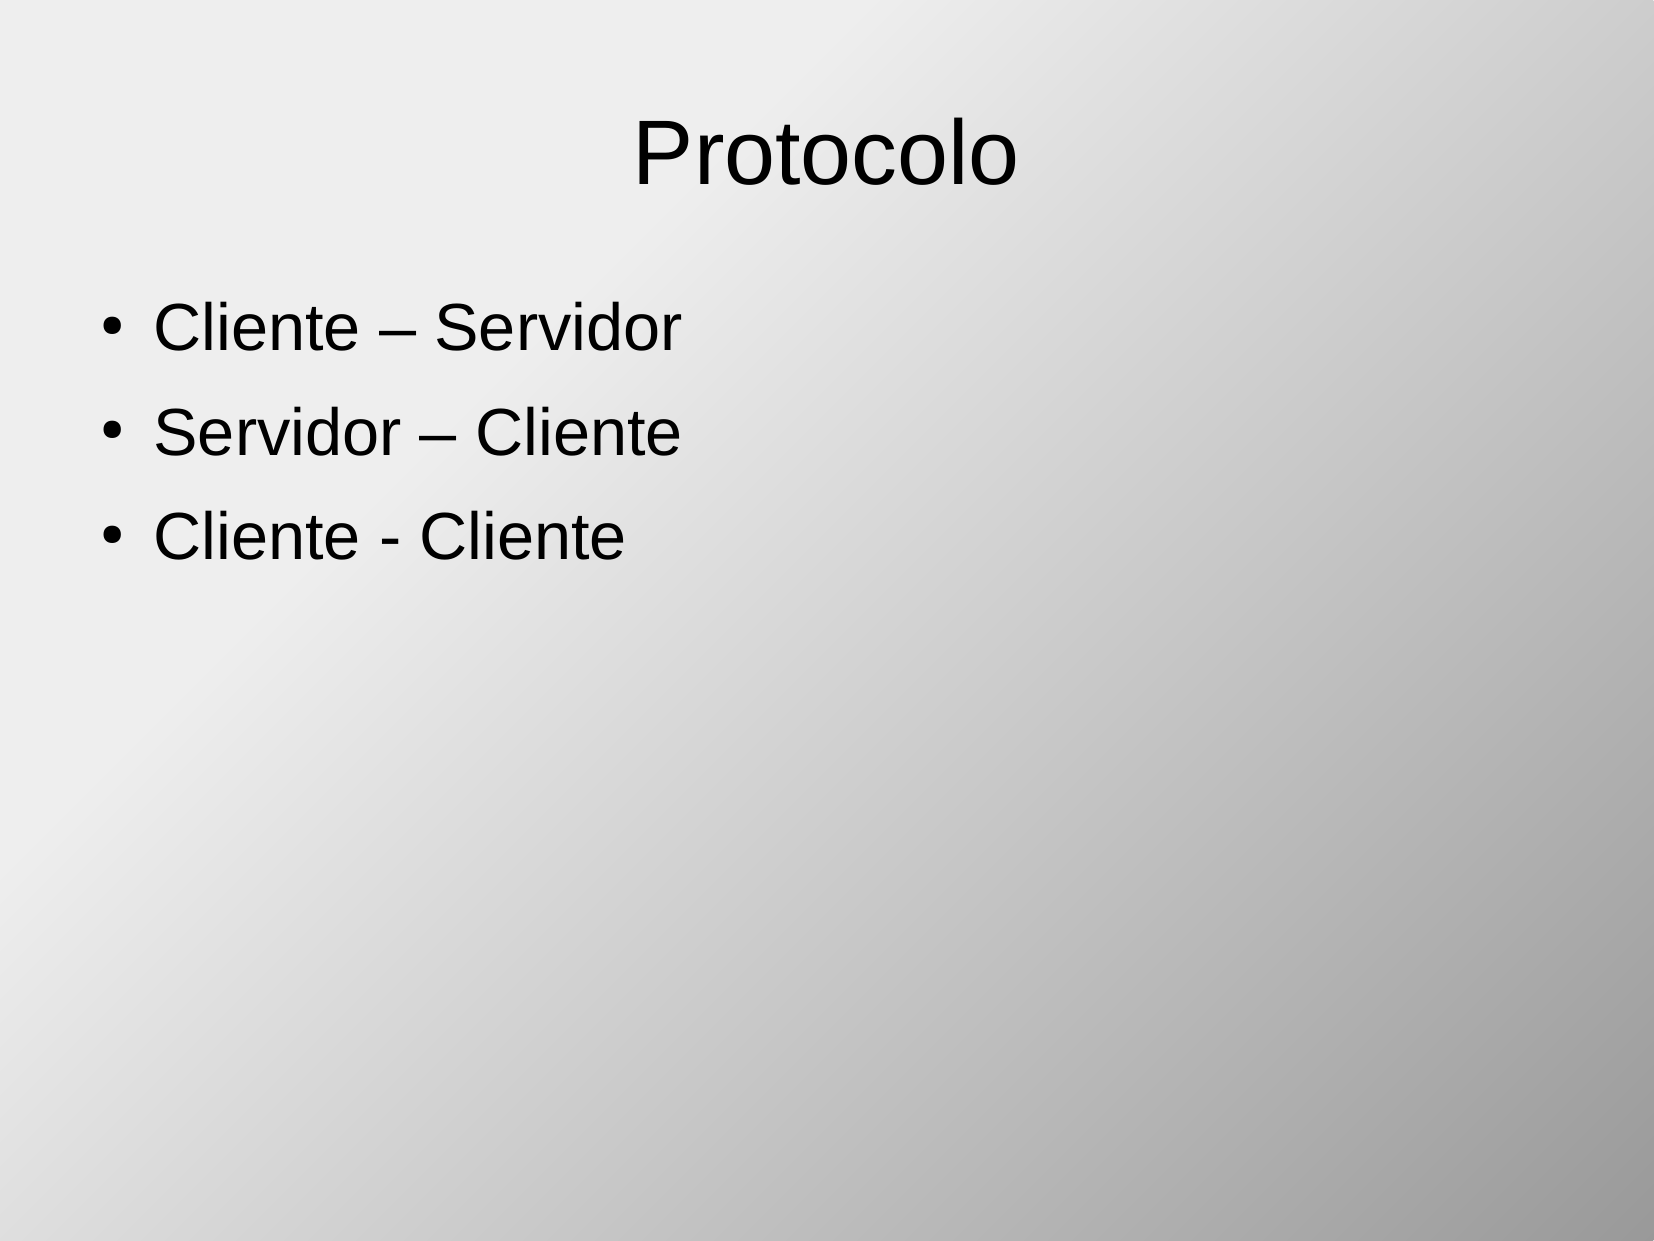

# Protocolo
Cliente – Servidor
Servidor – Cliente
Cliente - Cliente